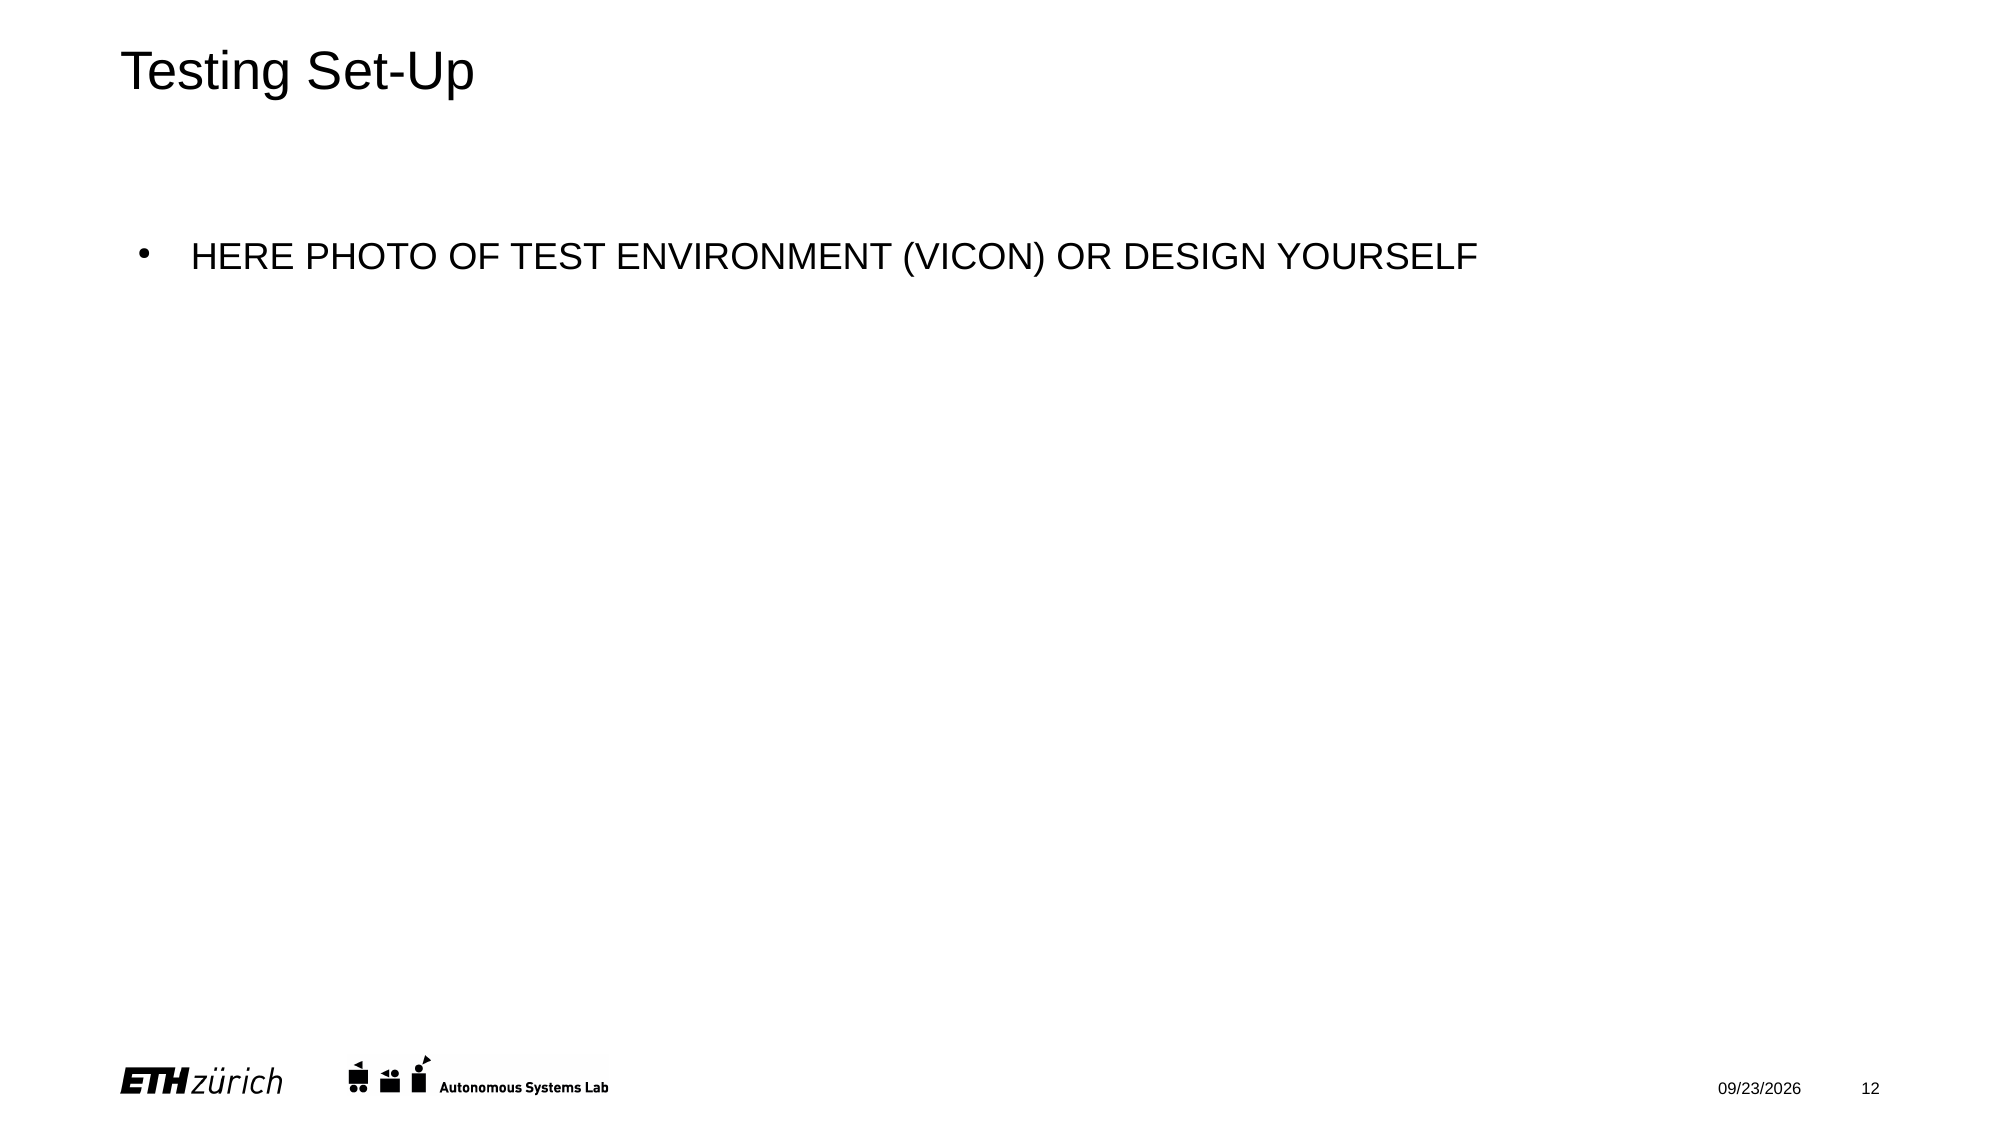

# Testing Set-Up
HERE PHOTO OF TEST ENVIRONMENT (VICON) OR DESIGN YOURSELF